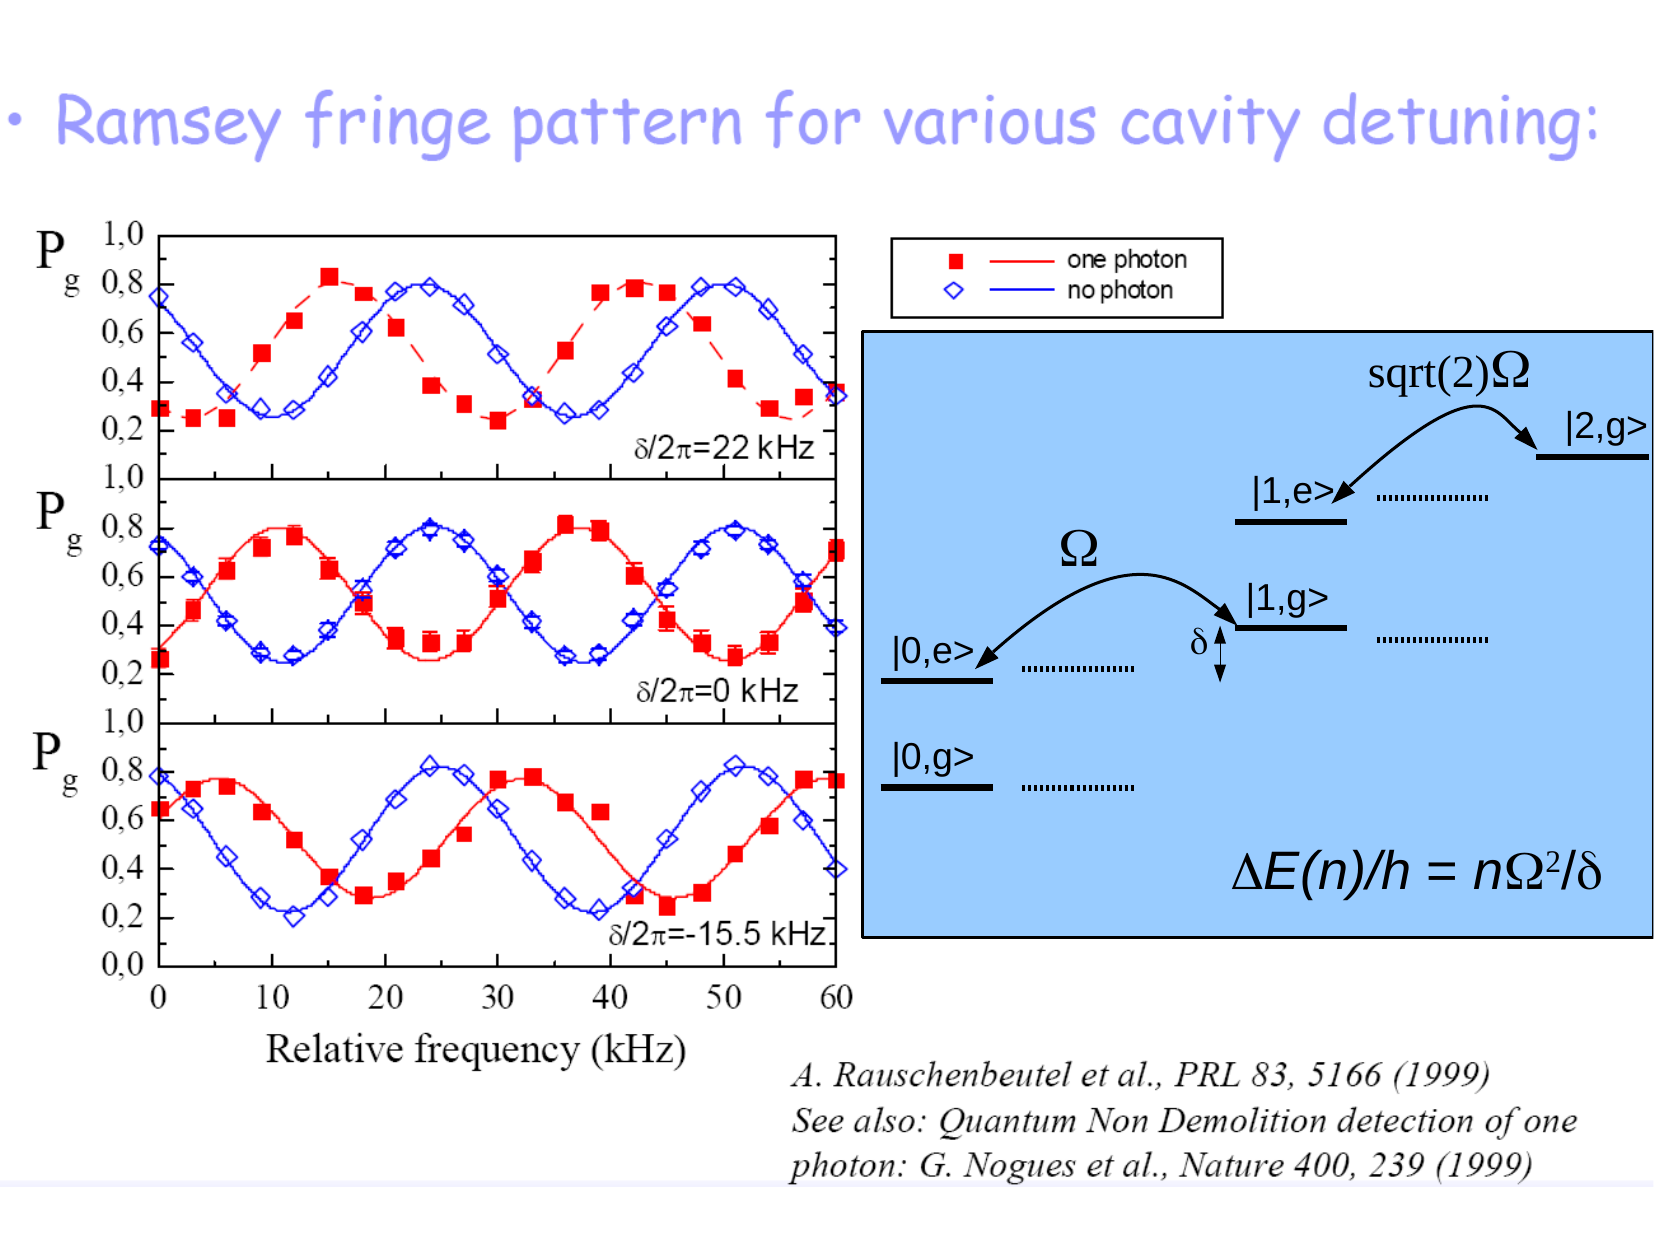

sqrt(2)W
|2,g>
|1,e>
W
|1,g>
d
|0,e>
|0,g>
DE(n)/h = nW2/d